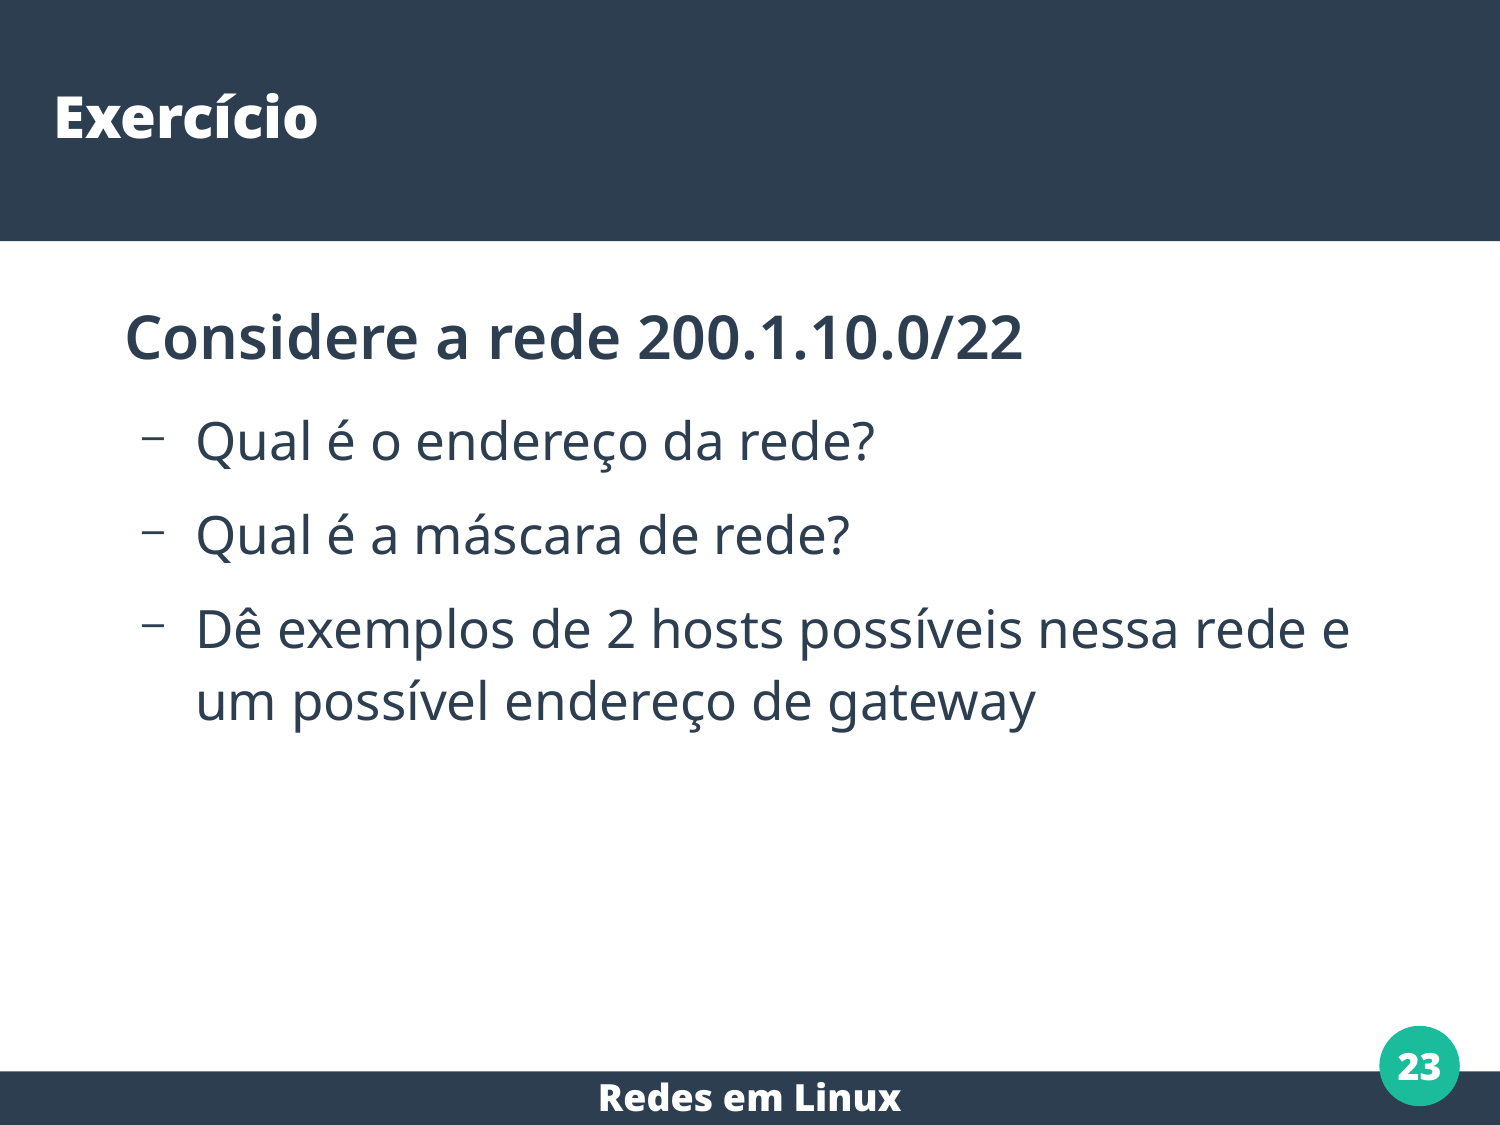

# Exercício
Considere a rede 200.1.10.0/22
Qual é o endereço da rede?
Qual é a máscara de rede?
Dê exemplos de 2 hosts possíveis nessa rede e um possível endereço de gateway
23
Redes em Linux